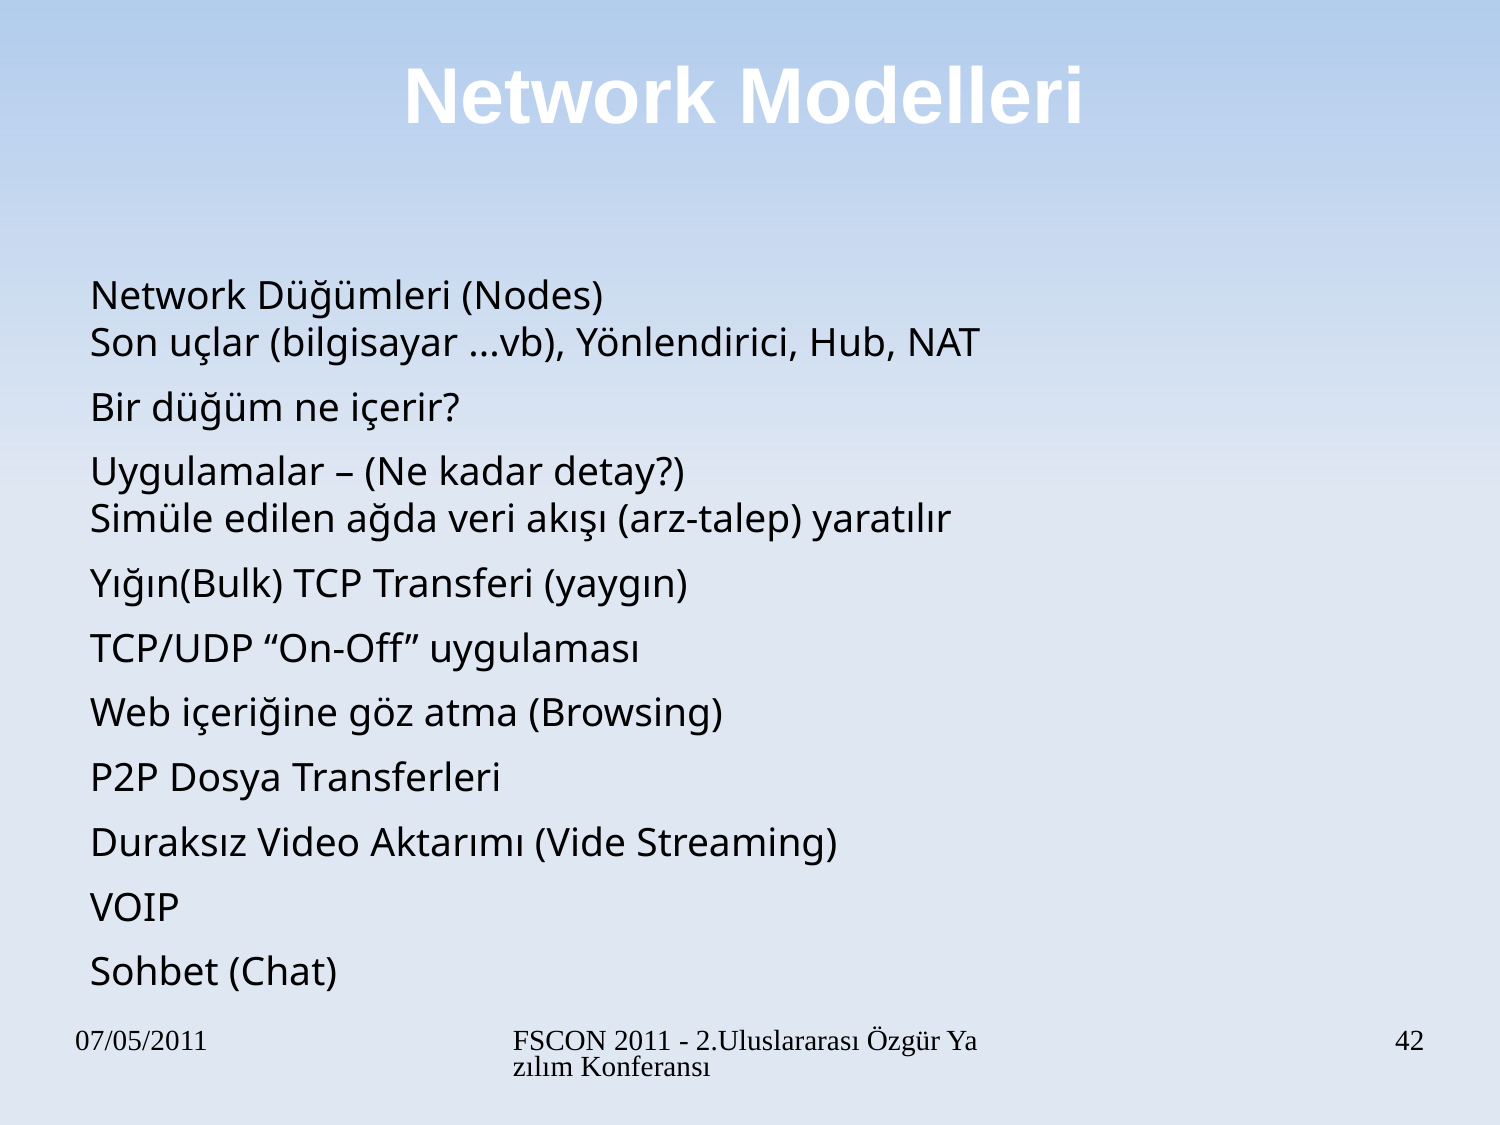

Network Modelleri
# Network Düğümleri (Nodes)
Son uçlar (bilgisayar ...vb), Yönlendirici, Hub, NAT
Bir düğüm ne içerir?
Uygulamalar – (Ne kadar detay?)
Simüle edilen ağda veri akışı (arz-talep) yaratılır
Yığın(Bulk) TCP Transferi (yaygın)
TCP/UDP “On-Off” uygulaması
Web içeriğine göz atma (Browsing)
P2P Dosya Transferleri
Duraksız Video Aktarımı (Vide Streaming)
VOIP
Sohbet (Chat)
07/05/2011
FSCON 2011 - 2.Uluslararası Özgür Yazılım Konferansı
42